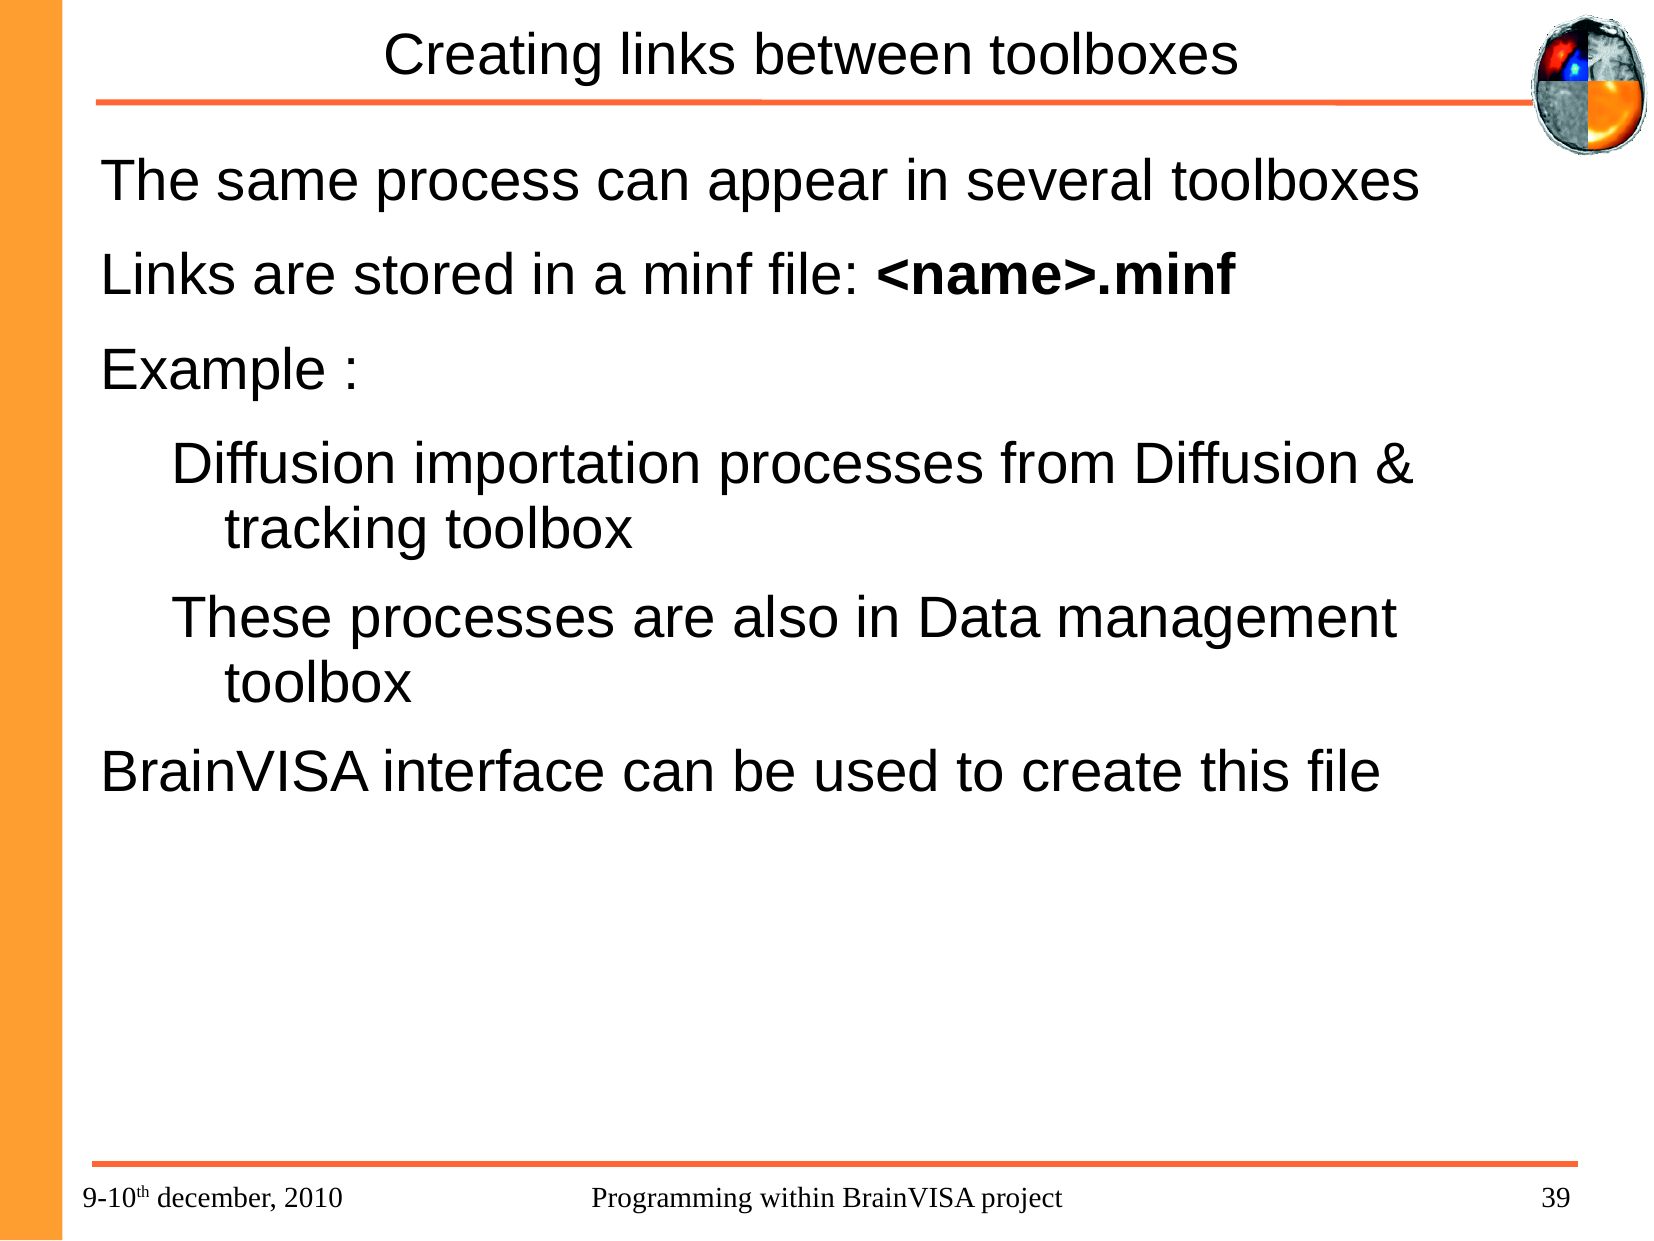

# Creating links between toolboxes
The same process can appear in several toolboxes
Links are stored in a minf file: <name>.minf
Example :
Diffusion importation processes from Diffusion & tracking toolbox
These processes are also in Data management toolbox
BrainVISA interface can be used to create this file
39